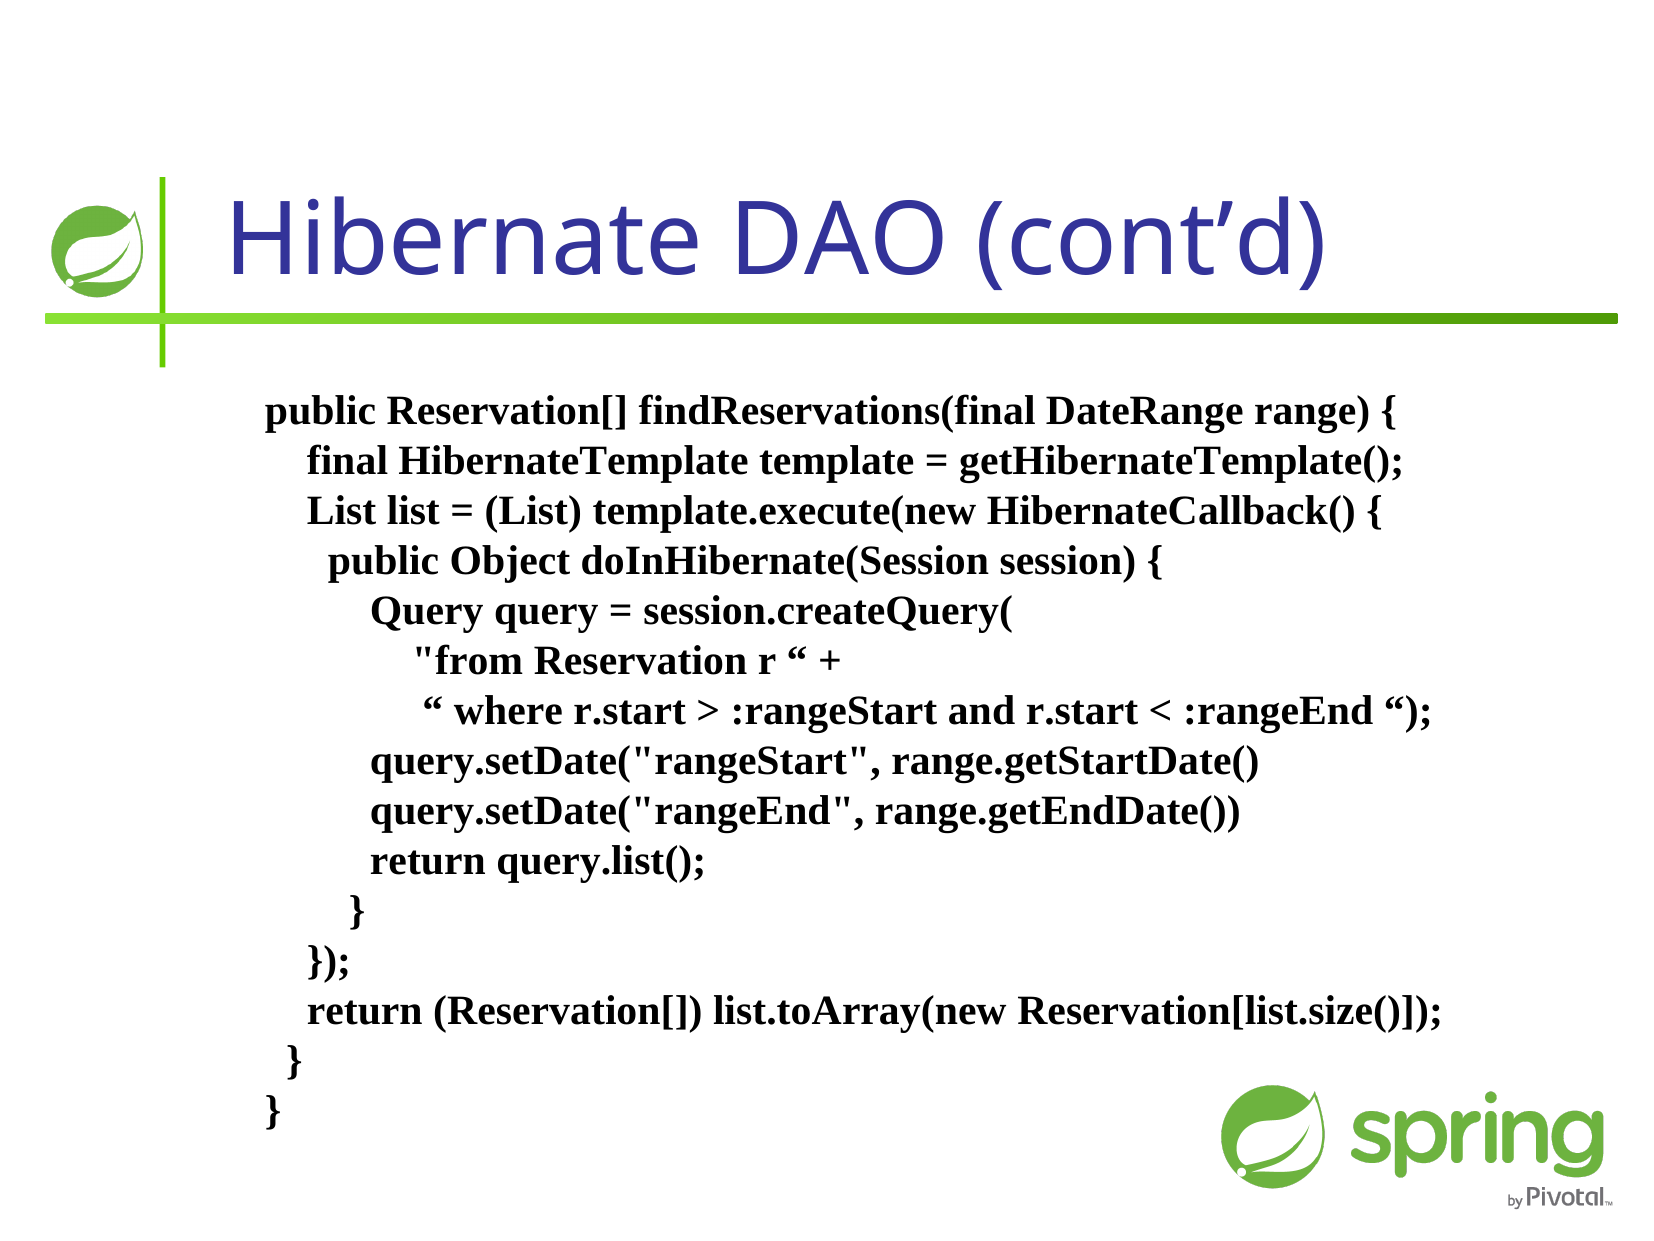

# Hibernate DAO (cont’d)
public Reservation[] findReservations(final DateRange range) {
 final HibernateTemplate template = getHibernateTemplate();
 List list = (List) template.execute(new HibernateCallback() {
 public Object doInHibernate(Session session) {
 Query query = session.createQuery(
 "from Reservation r “ +
 “ where r.start > :rangeStart and r.start < :rangeEnd “);
 query.setDate("rangeStart", range.getStartDate()
 query.setDate("rangeEnd", range.getEndDate())
 return query.list();
 }
 });
 return (Reservation[]) list.toArray(new Reservation[list.size()]);
 }
}